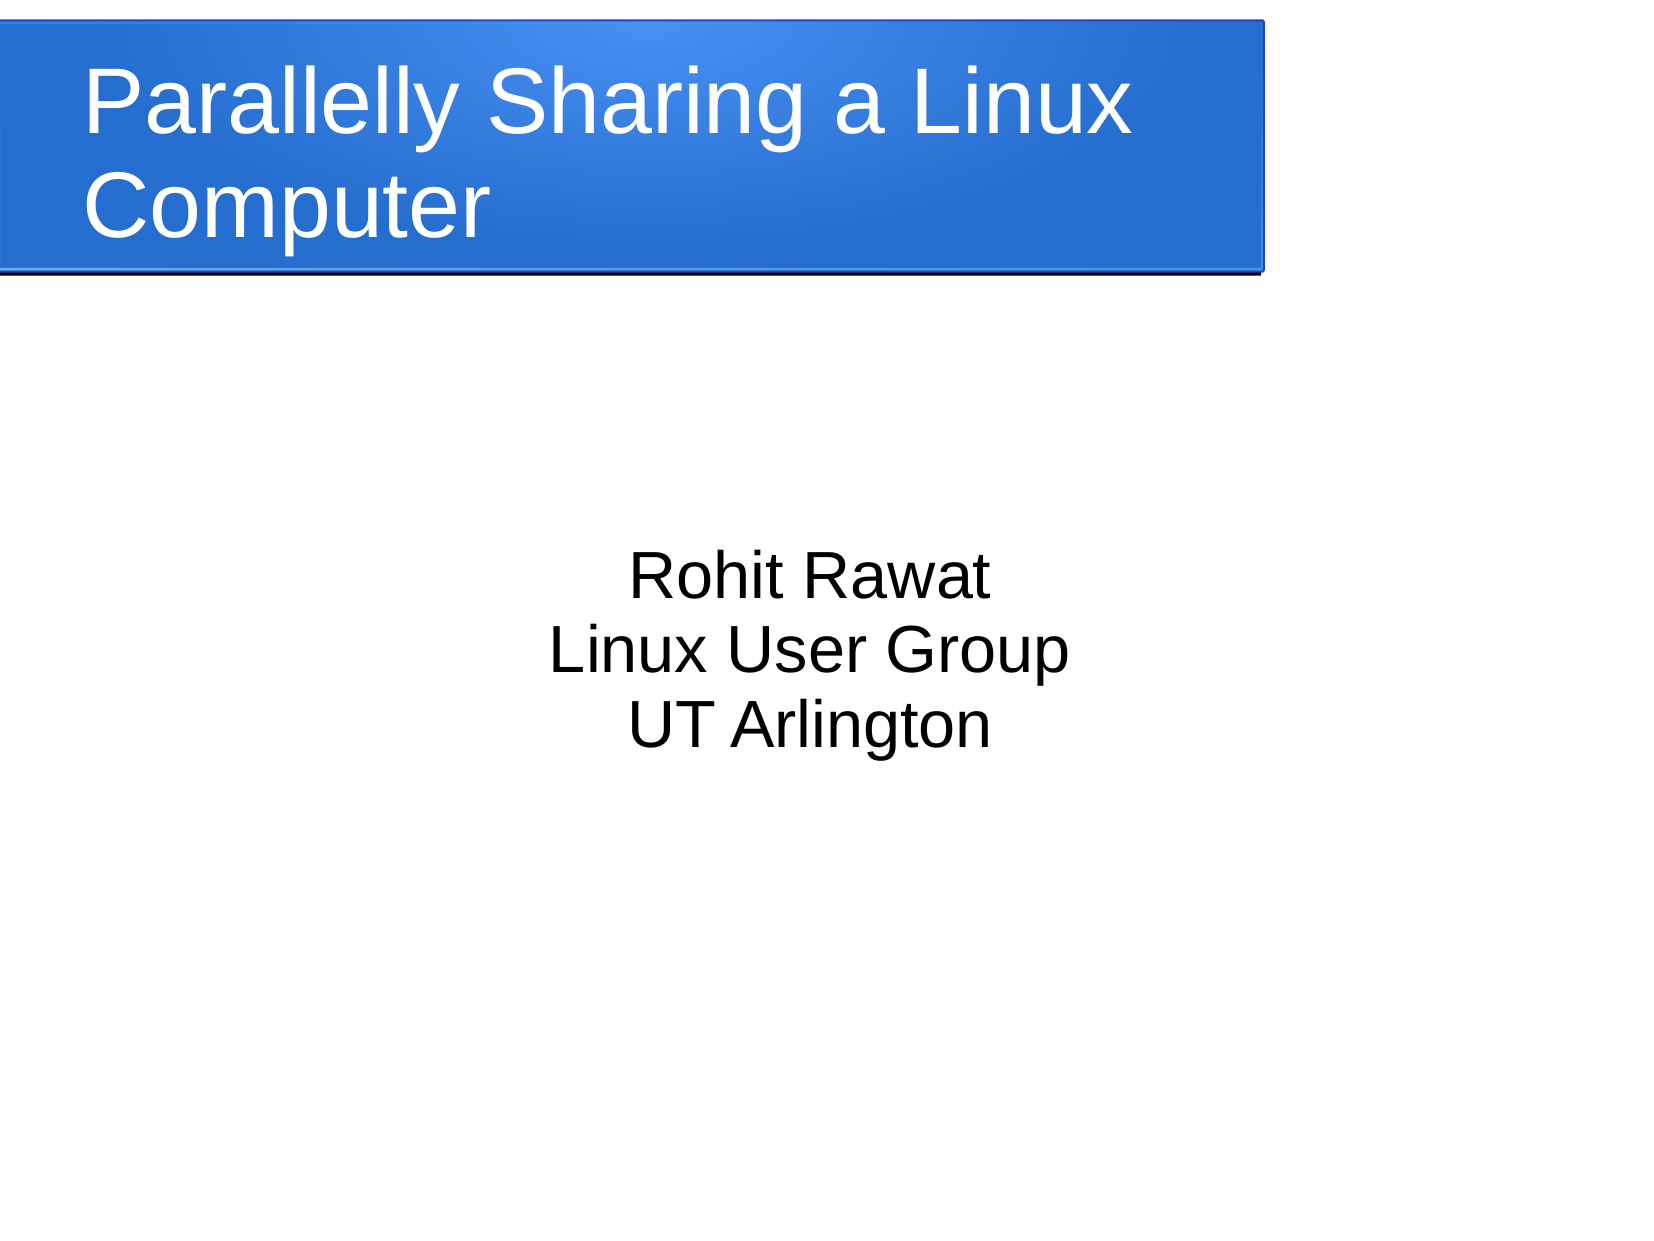

# Parallelly Sharing a Linux Computer
Rohit Rawat
Linux User Group
UT Arlington